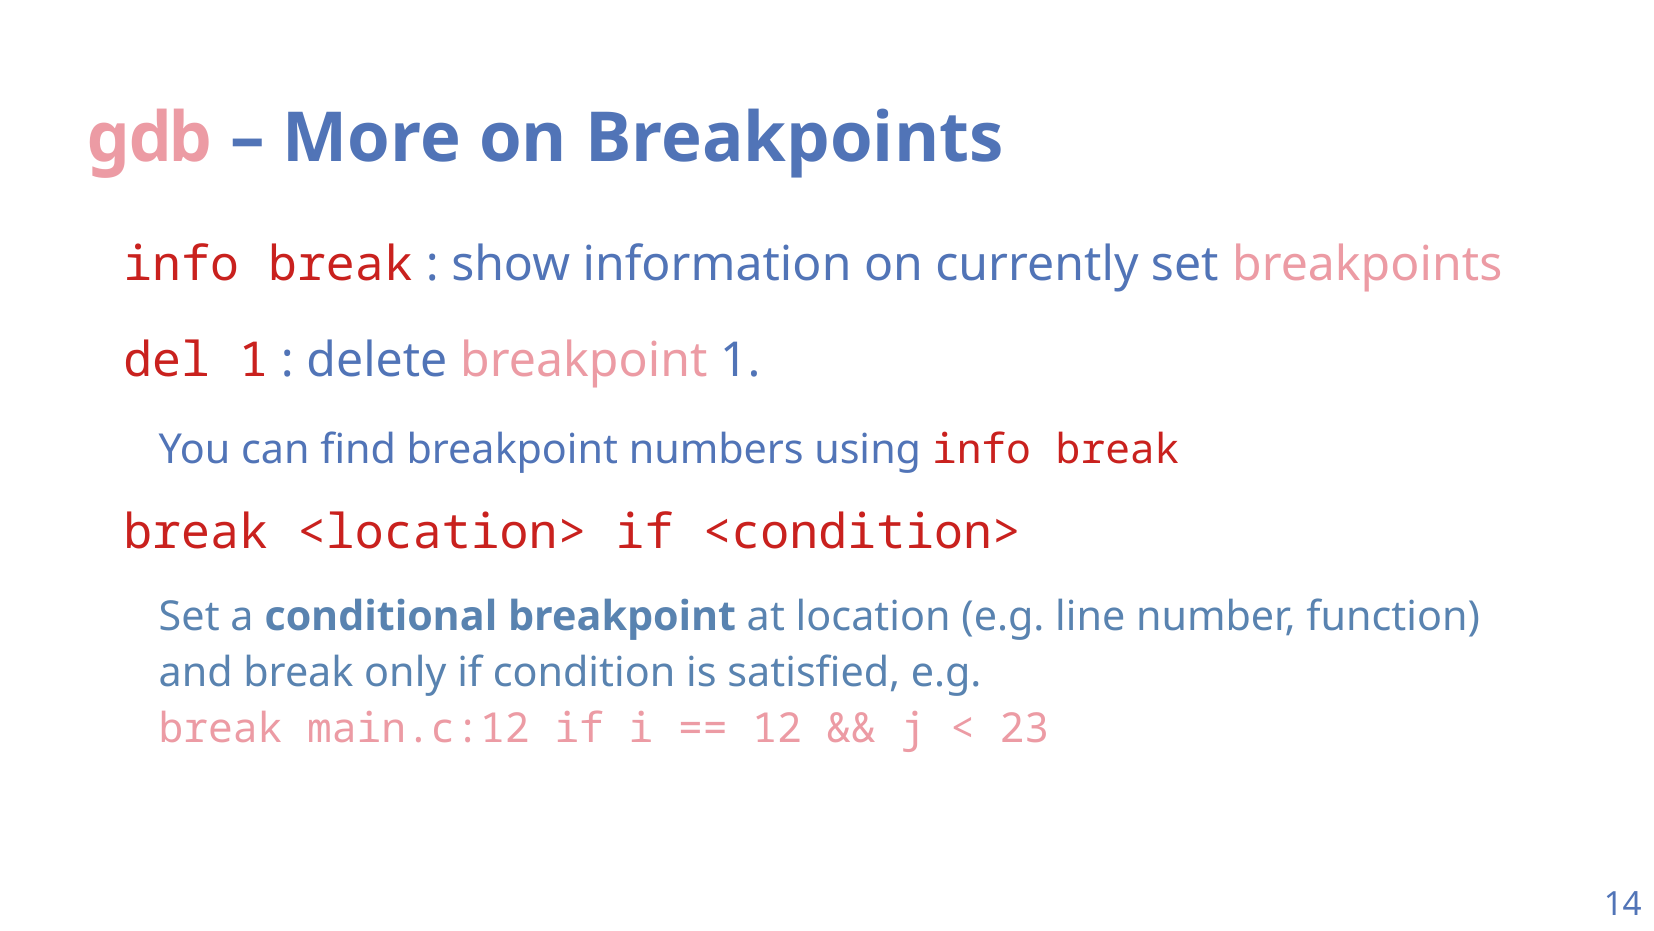

# gdb – More on Breakpoints
info break : show information on currently set breakpoints
del 1 : delete breakpoint 1.
You can find breakpoint numbers using info break
break <location> if <condition>
Set a conditional breakpoint at location (e.g. line number, function) and break only if condition is satisfied, e.g.
break main.c:12 if i == 12 && j < 23
14